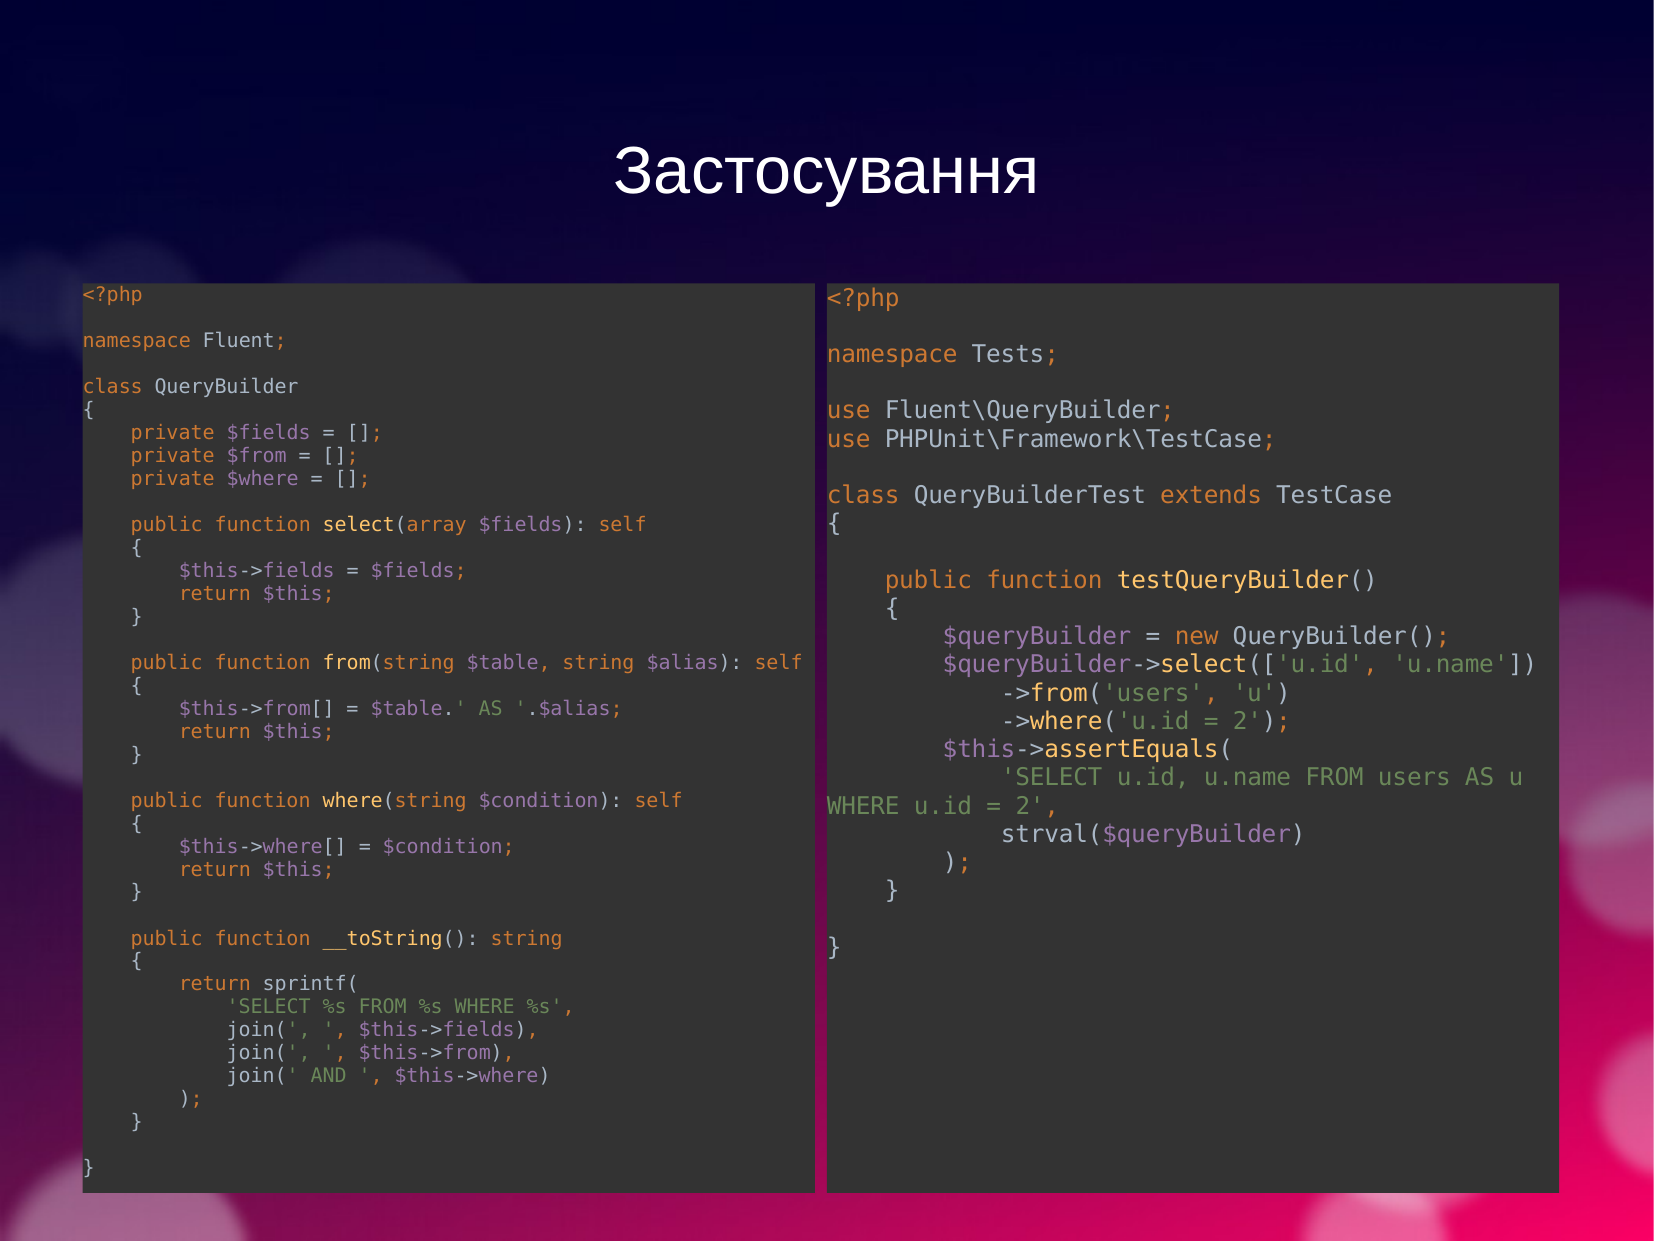

# Застосування
<?php
namespace Fluent;
class QueryBuilder
{
 private $fields = [];
 private $from = [];
 private $where = [];
 public function select(array $fields): self
 {
 $this->fields = $fields;
 return $this;
 }
 public function from(string $table, string $alias): self
 {
 $this->from[] = $table.' AS '.$alias;
 return $this;
 }
 public function where(string $condition): self
 {
 $this->where[] = $condition;
 return $this;
 }
 public function __toString(): string
 {
 return sprintf(
 'SELECT %s FROM %s WHERE %s',
 join(', ', $this->fields),
 join(', ', $this->from),
 join(' AND ', $this->where)
 );
 }
}
<?php
namespace Tests;
use Fluent\QueryBuilder;
use PHPUnit\Framework\TestCase;
class QueryBuilderTest extends TestCase
{
 public function testQueryBuilder()
 {
 $queryBuilder = new QueryBuilder();
 $queryBuilder->select(['u.id', 'u.name'])
 ->from('users', 'u')
 ->where('u.id = 2');
 $this->assertEquals(
 'SELECT u.id, u.name FROM users AS u WHERE u.id = 2',
 strval($queryBuilder)
 );
 }
}